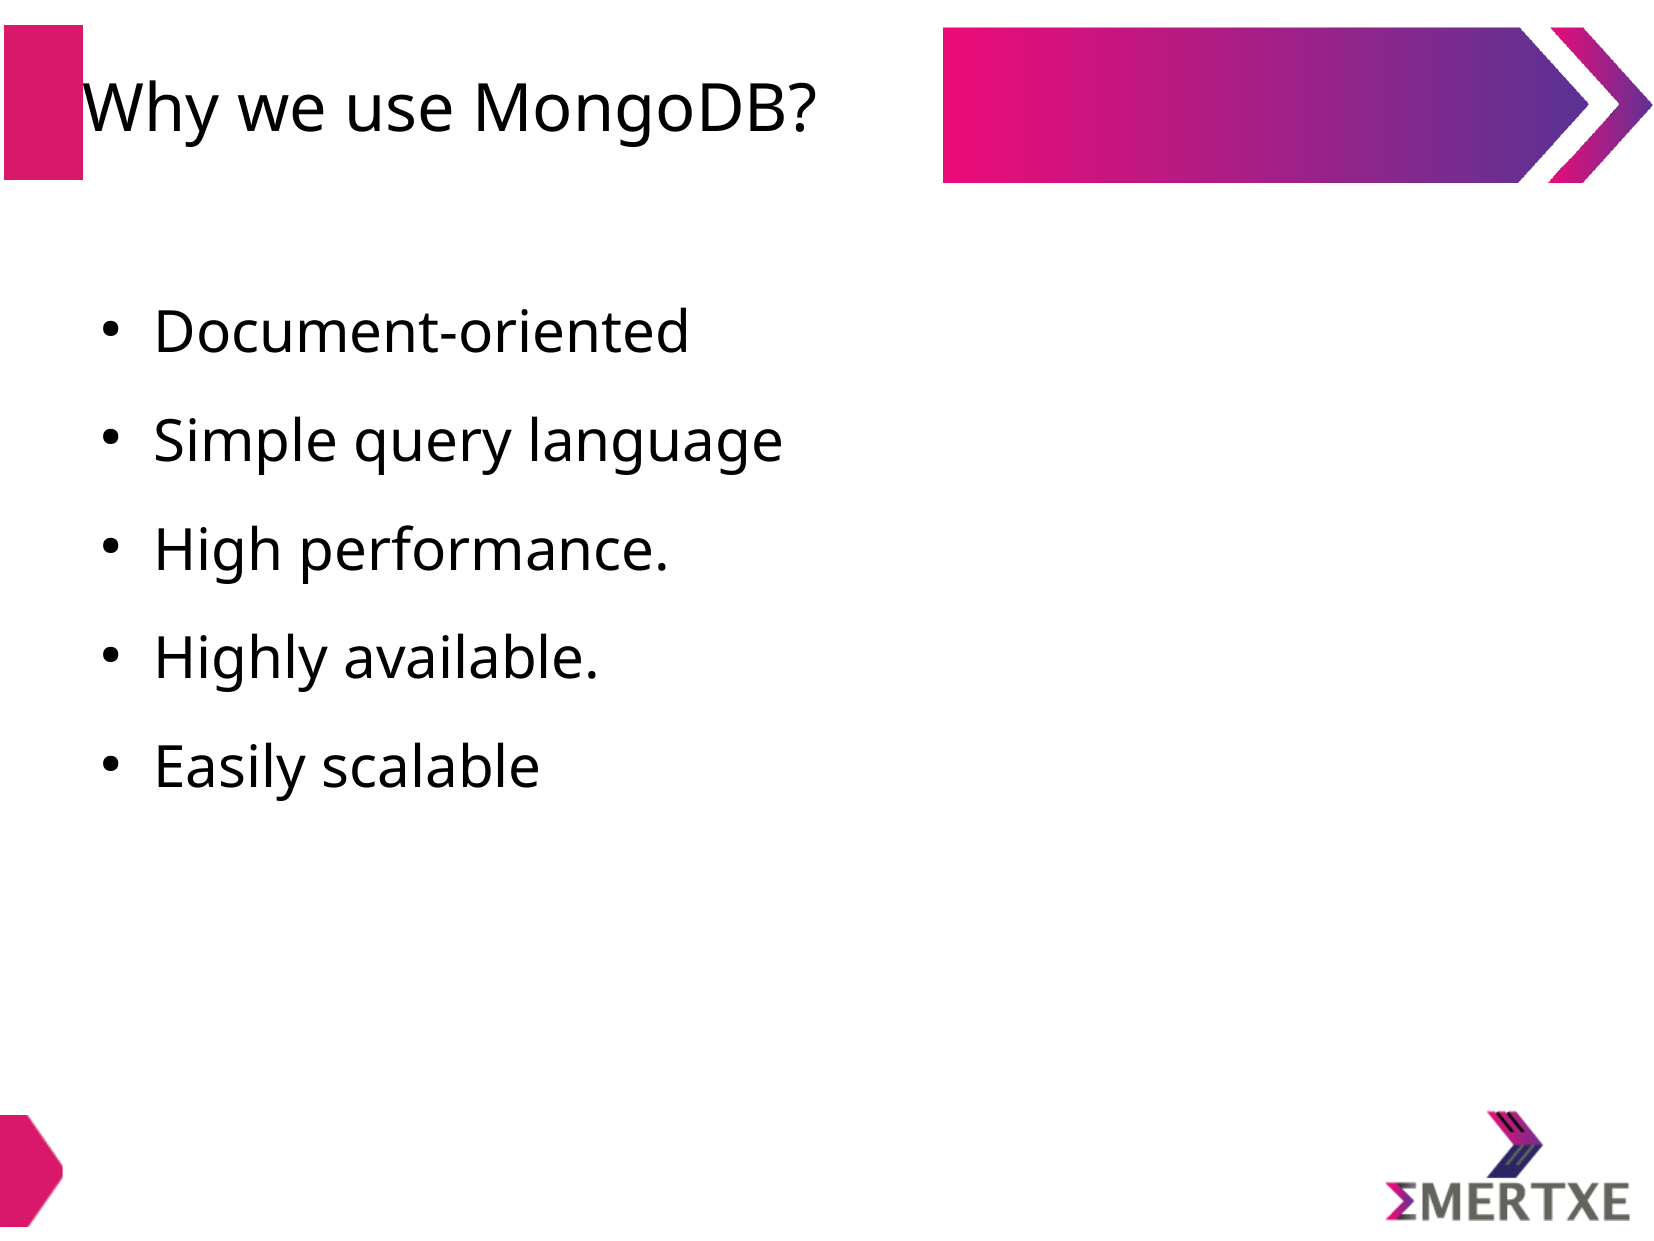

# Why we use MongoDB?
Document-oriented
Simple query language
High performance.
Highly available.
Easily scalable